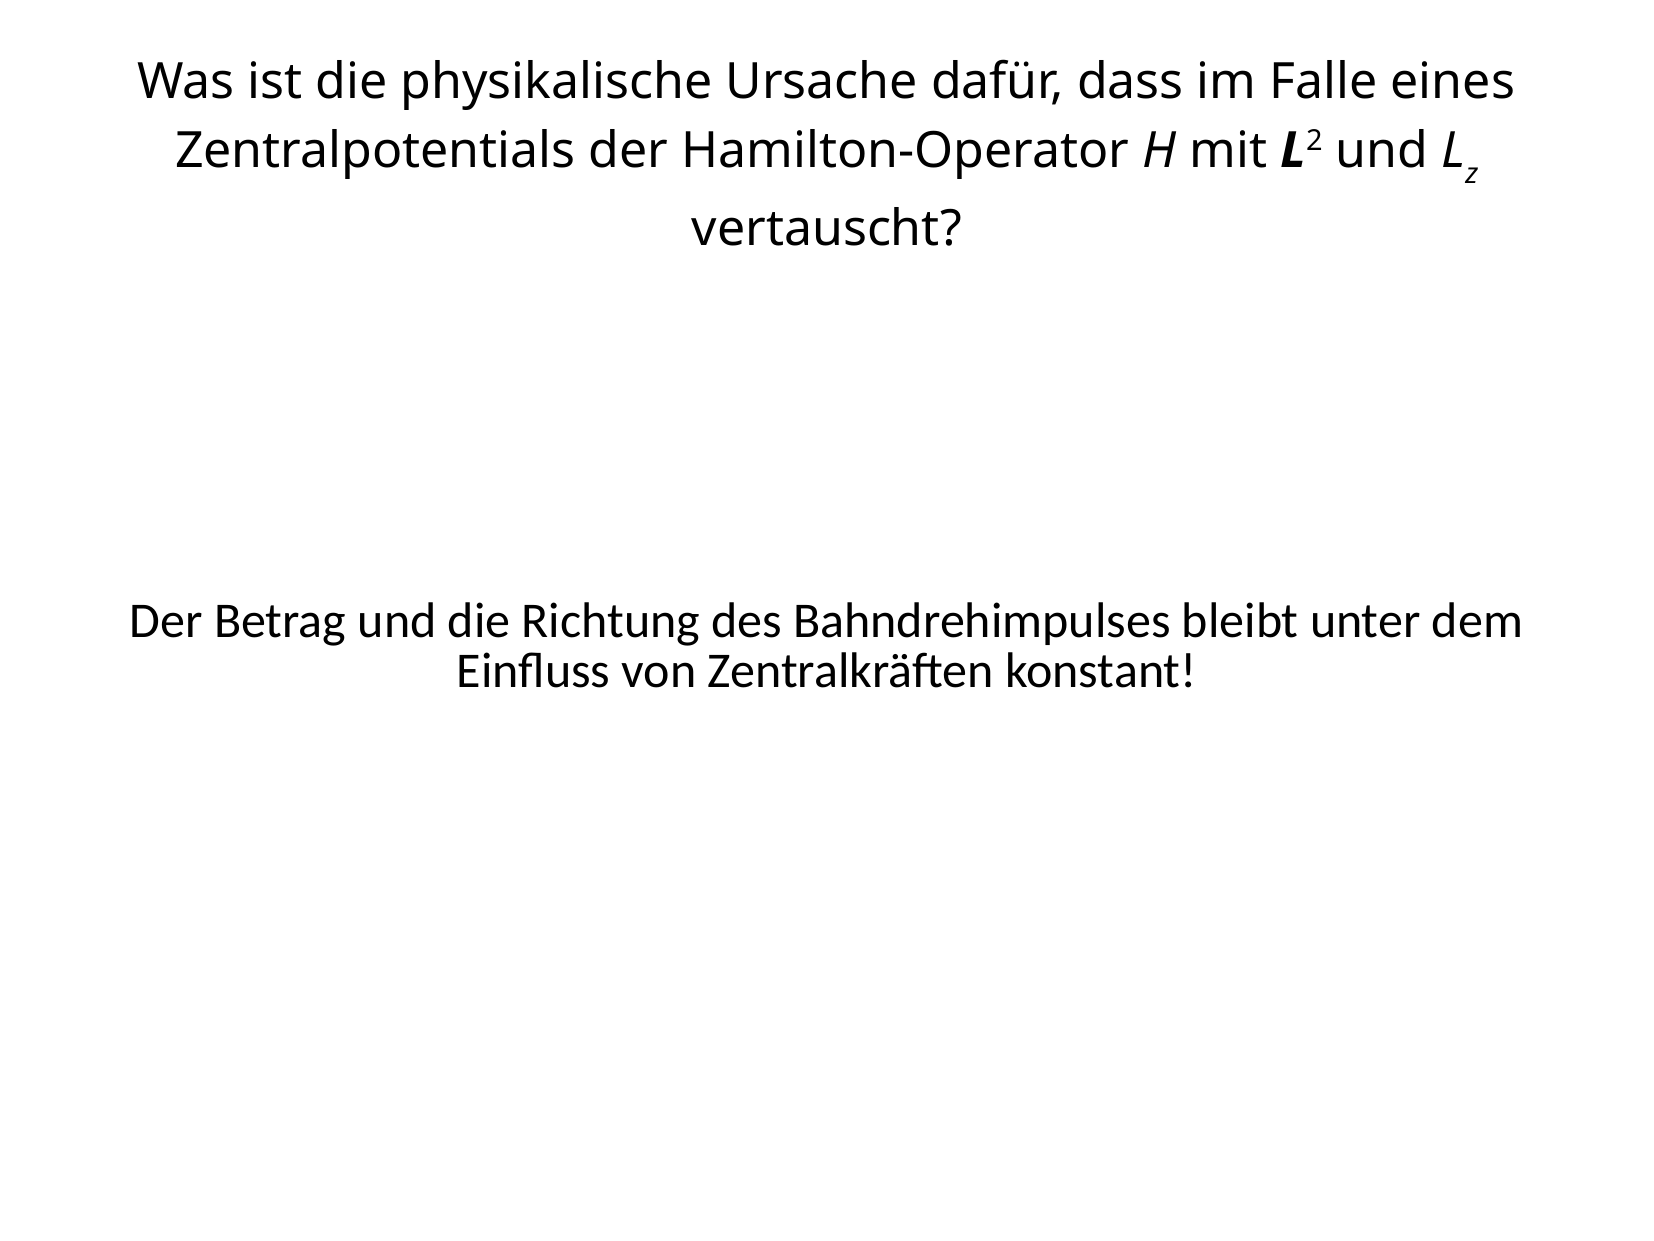

# Was ist die physikalische Ursache dafür, dass im Falle eines Zentralpotentials der Hamilton-Operator H mit L2 und Lz vertauscht?
Der Betrag und die Richtung des Bahndrehimpulses bleibt unter dem Einfluss von Zentralkräften konstant!